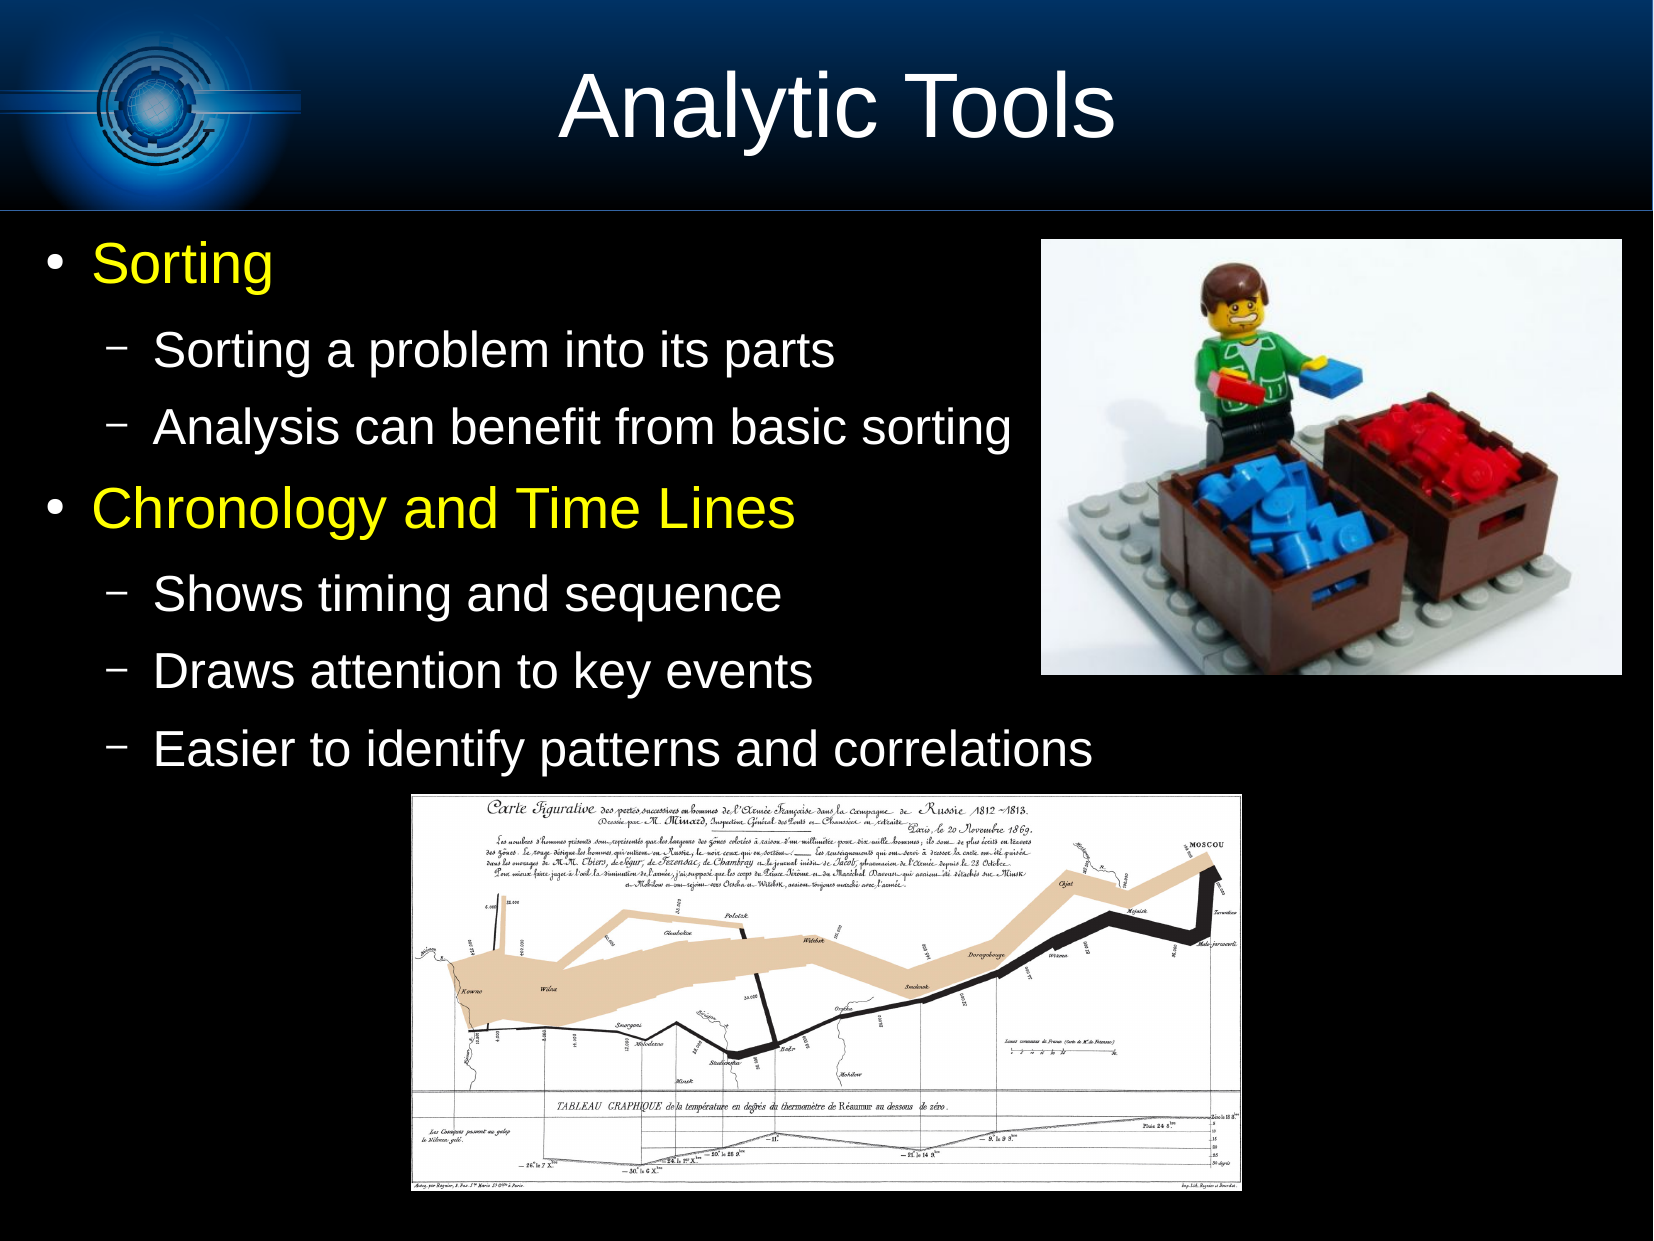

# Analytic Tools
Sorting
Sorting a problem into its parts
Analysis can benefit from basic sorting
Chronology and Time Lines
Shows timing and sequence
Draws attention to key events
Easier to identify patterns and correlations